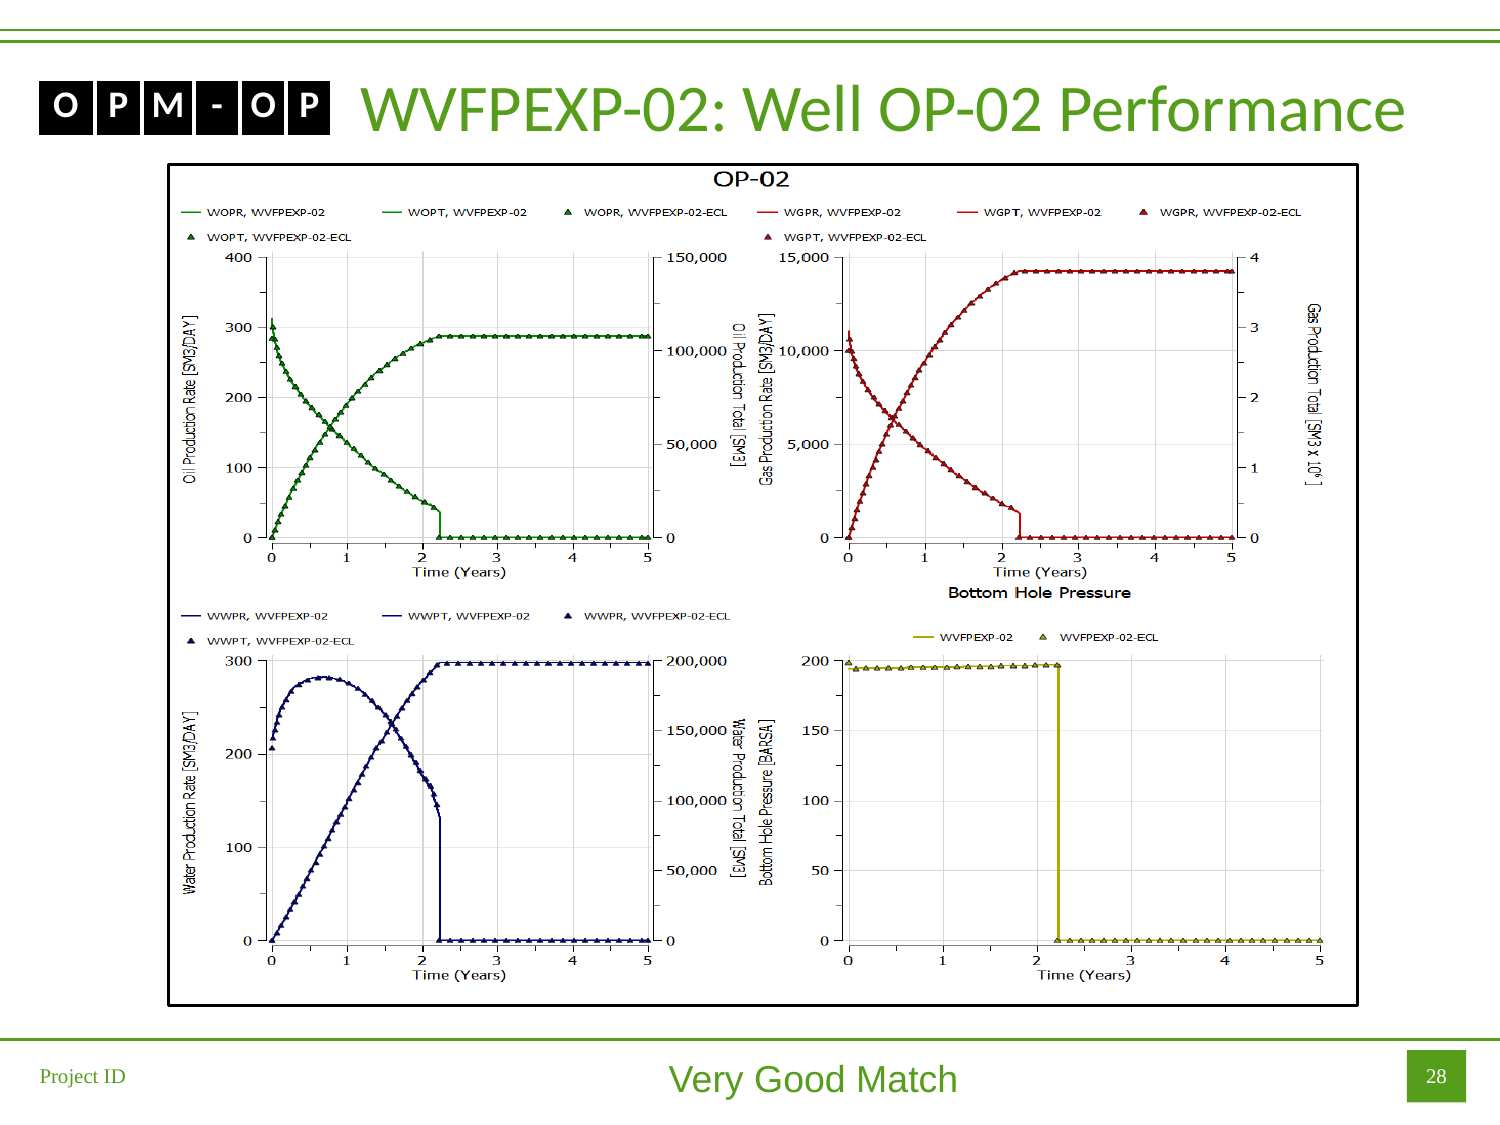

# WVFPEXP-02: Well OP-02 Performance
Project ID
28
Very Good Match